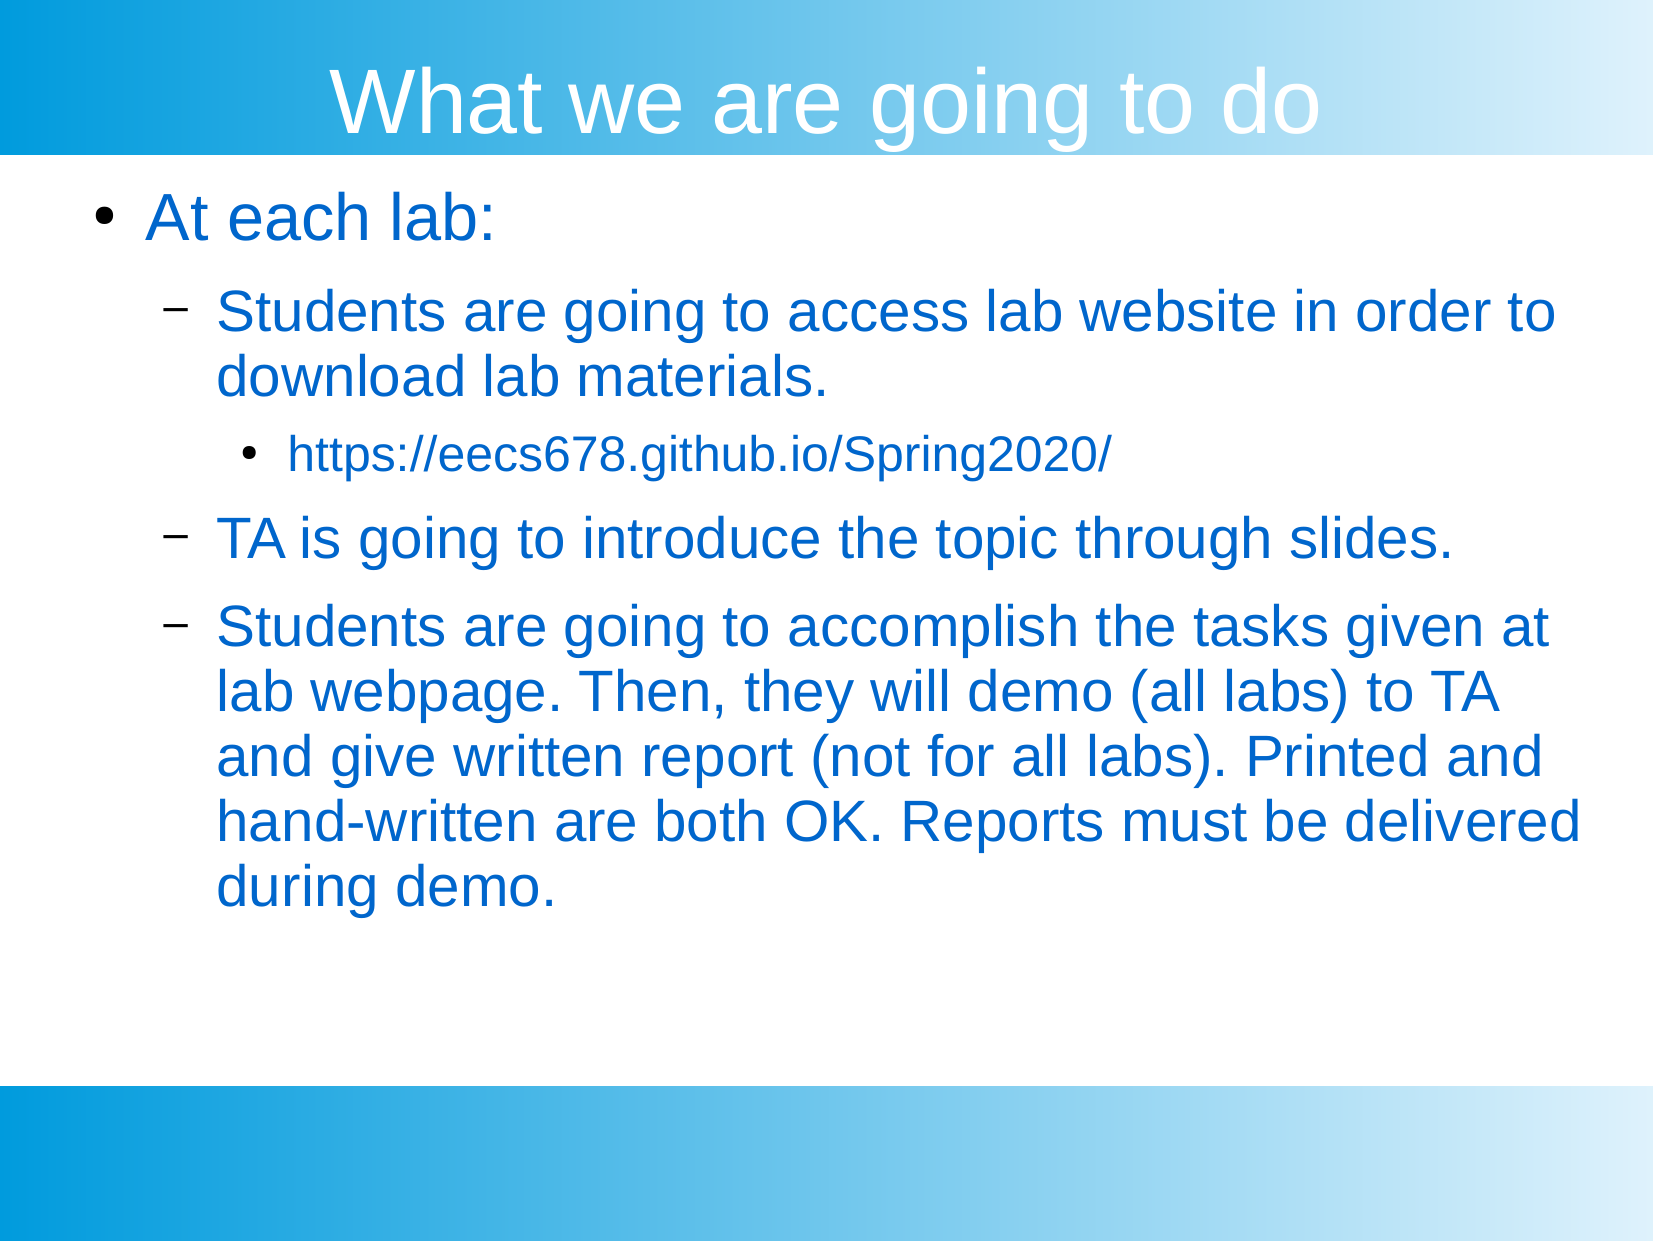

# What we are going to do
At each lab:
Students are going to access lab website in order to download lab materials.
https://eecs678.github.io/Spring2020/
TA is going to introduce the topic through slides.
Students are going to accomplish the tasks given at lab webpage. Then, they will demo (all labs) to TA and give written report (not for all labs). Printed and hand-written are both OK. Reports must be delivered during demo.